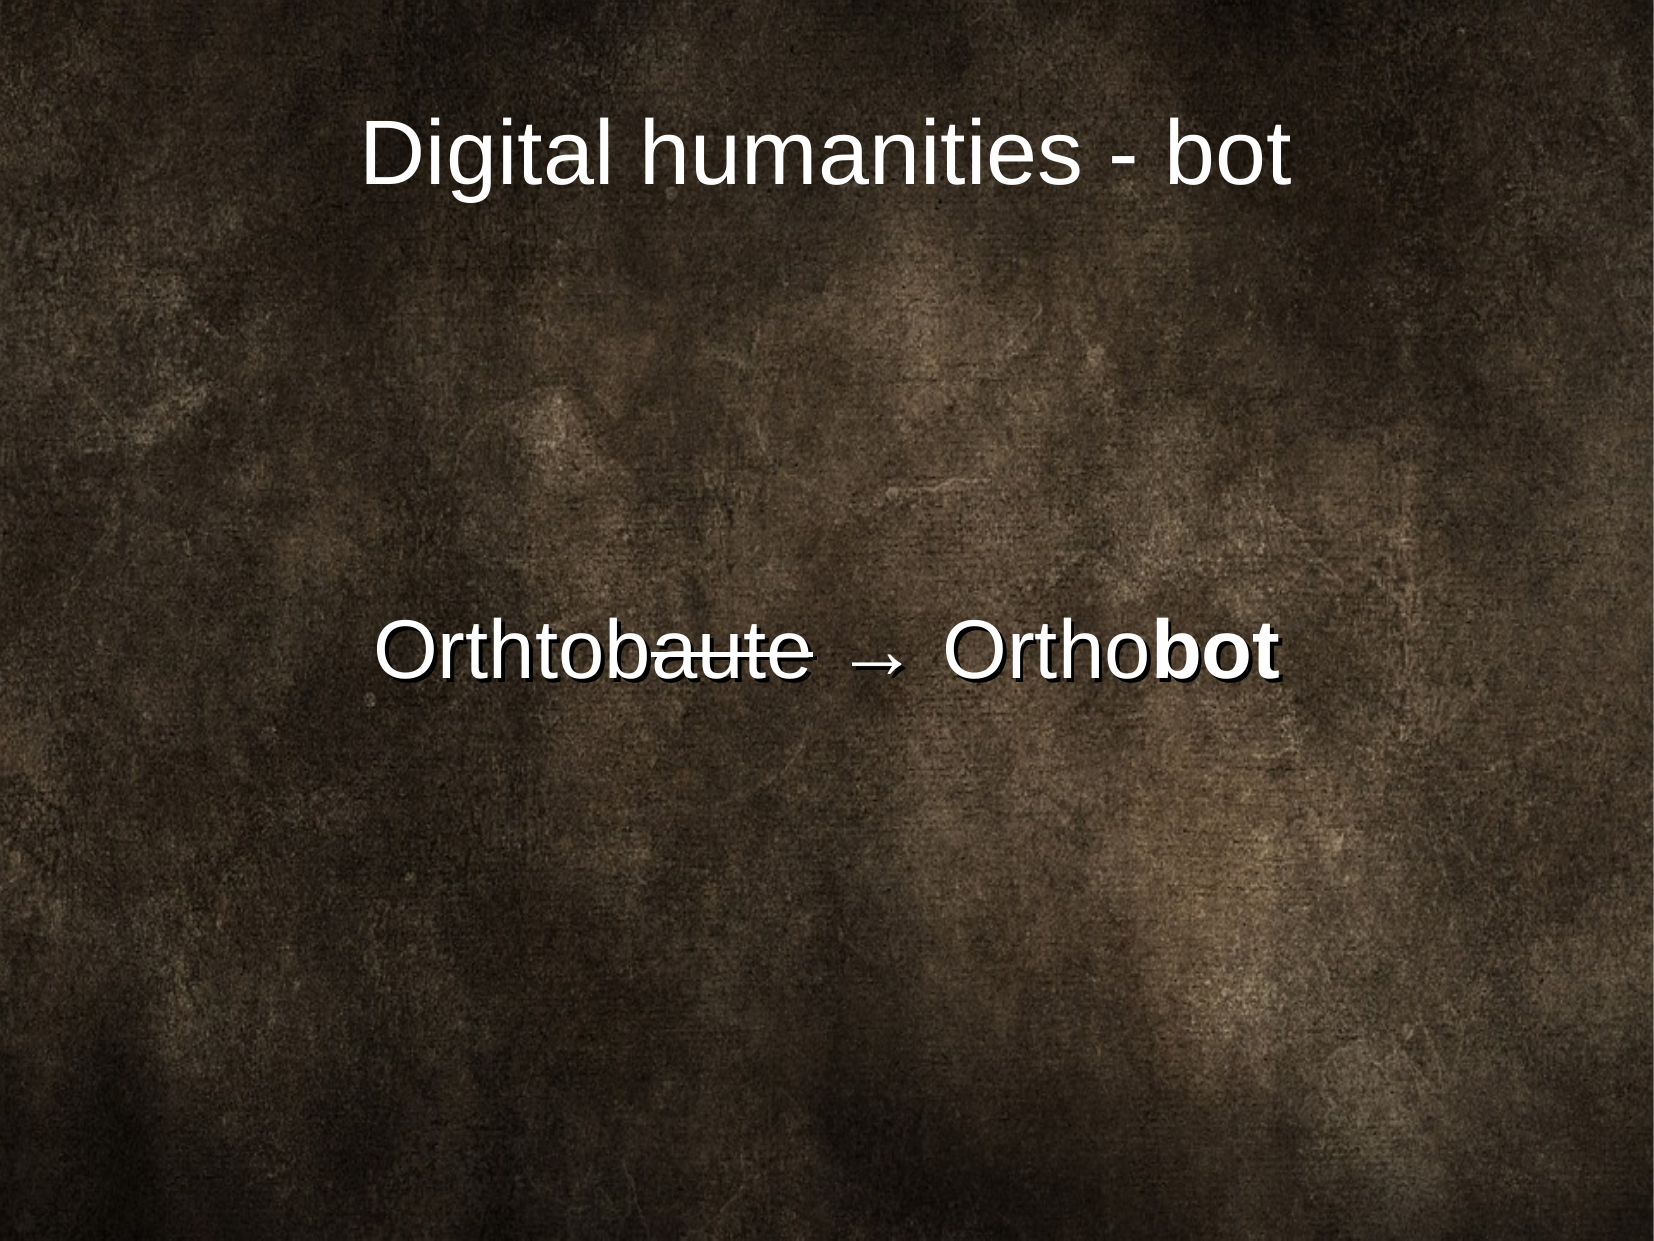

# Digital humanities - bot
Orthtobaute → Orthobot